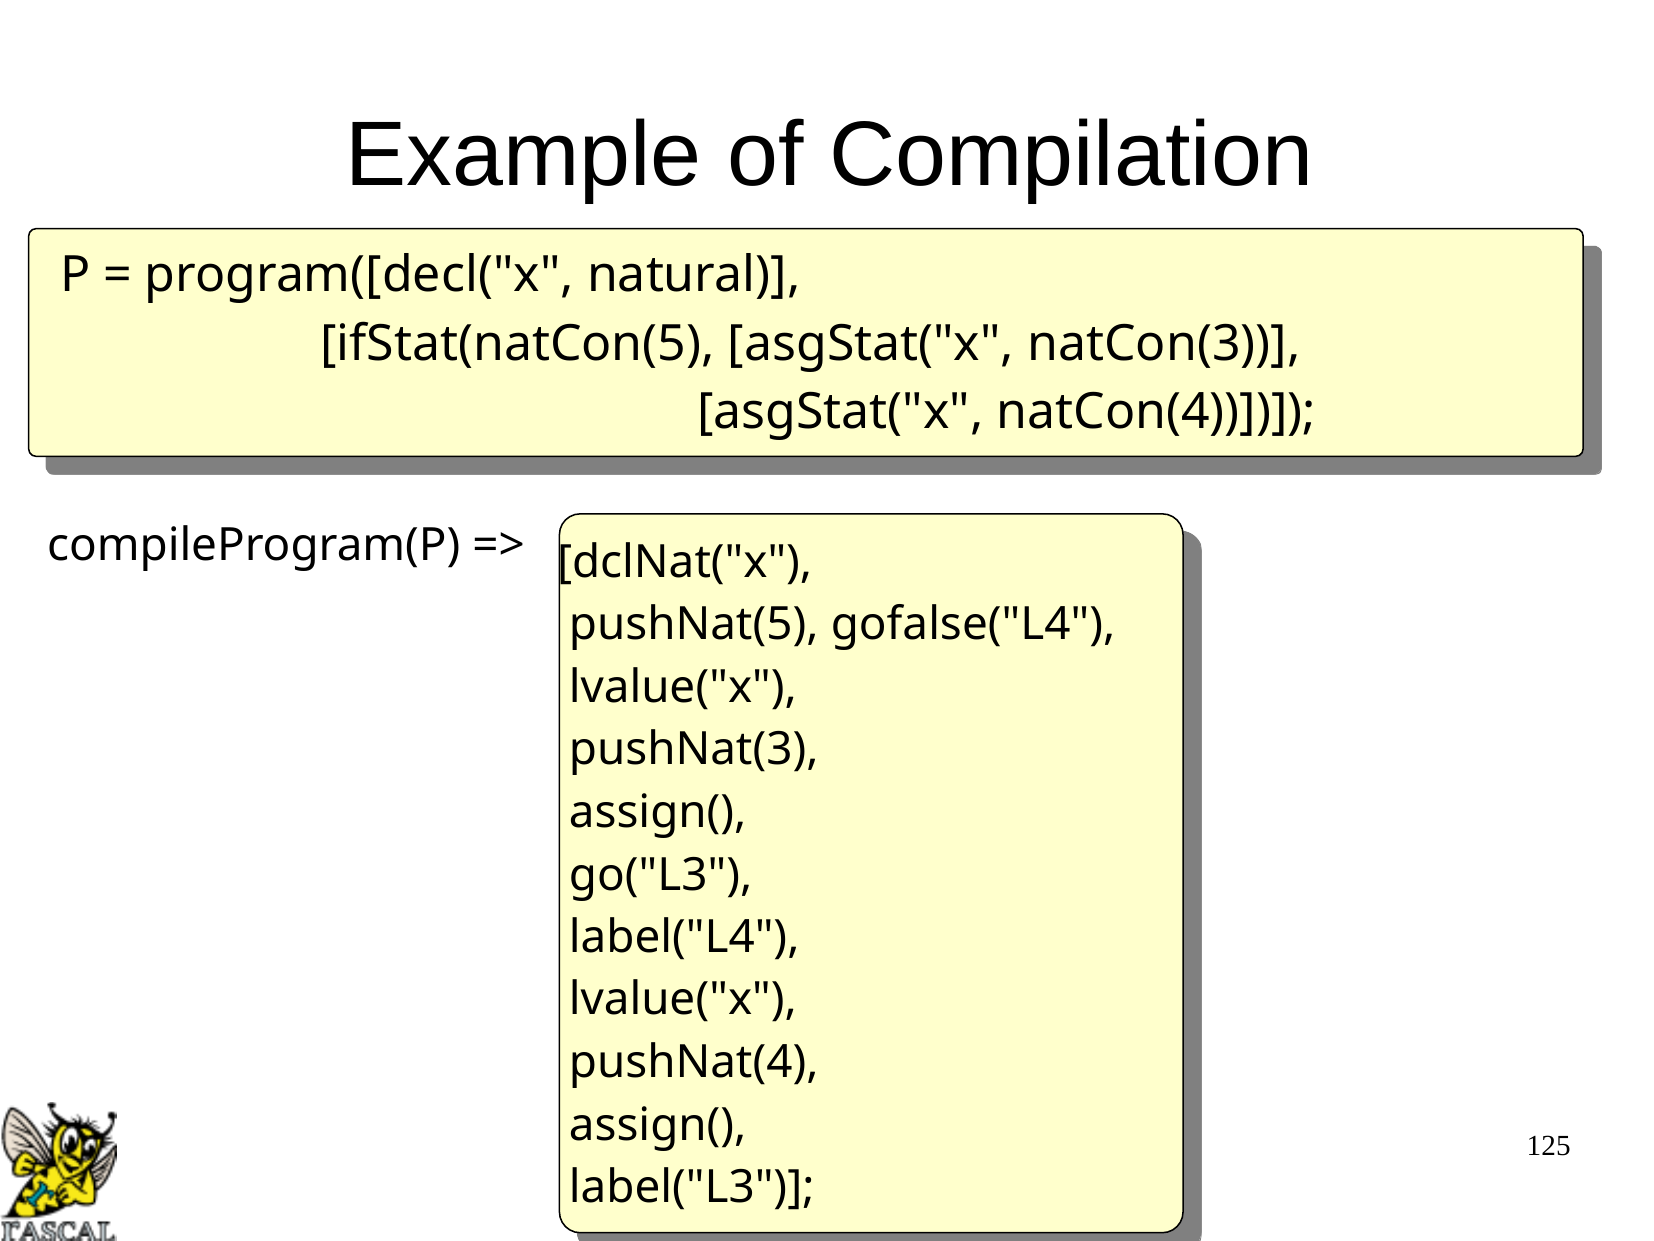

# Example of Compilation
P = program([decl("x", natural)],
 [ifStat(natCon(5), [asgStat("x", natCon(3))],
 [asgStat("x", natCon(4))])]);
compileProgram(P) =>
[dclNat("x"),
 pushNat(5), gofalse("L4"),
 lvalue("x"),
 pushNat(3),
 assign(),
 go("L3"),
 label("L4"),
 lvalue("x"),
 pushNat(4),
 assign(),
 label("L3")];
125
private list[Instr] compileStatements(list[STATEMENT] Stats){
 return [ compileStatement(S) | S <- Stats ];
}